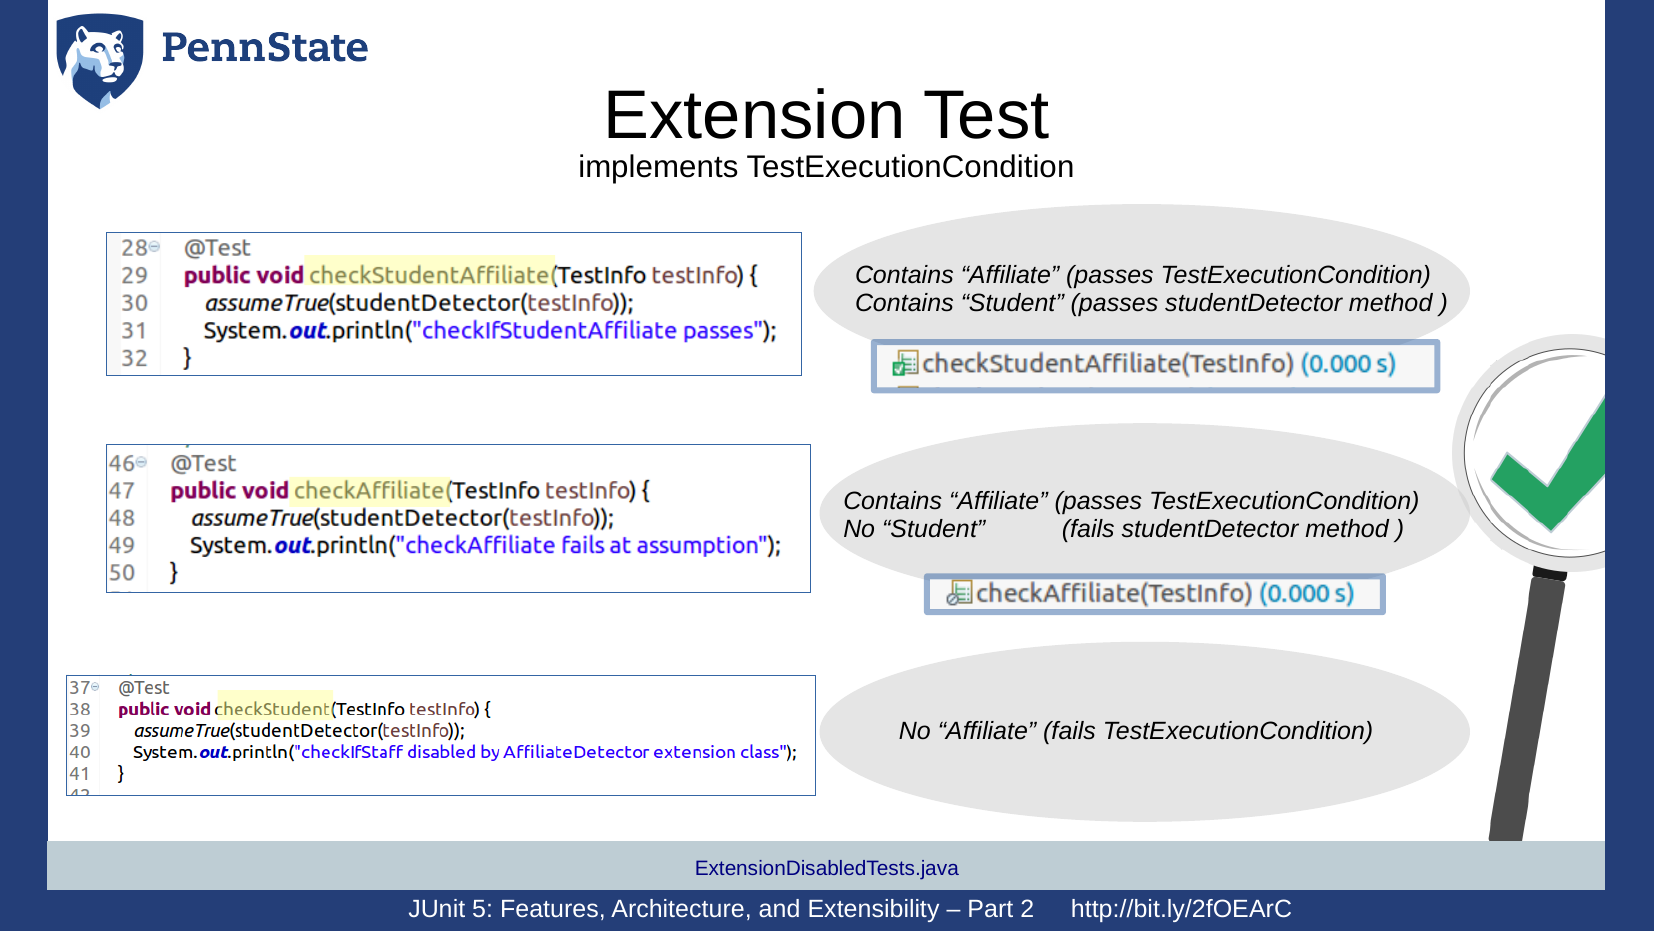

Extension Test
implements TestExecutionCondition
Contains “Affiliate” (passes TestExecutionCondition)
Contains “Student” (passes studentDetector method )
Contains “Affiliate” (passes TestExecutionCondition)
No “Student” (fails studentDetector method )
No “Affiliate” (fails TestExecutionCondition)
# ExtensionDisabledTests.java